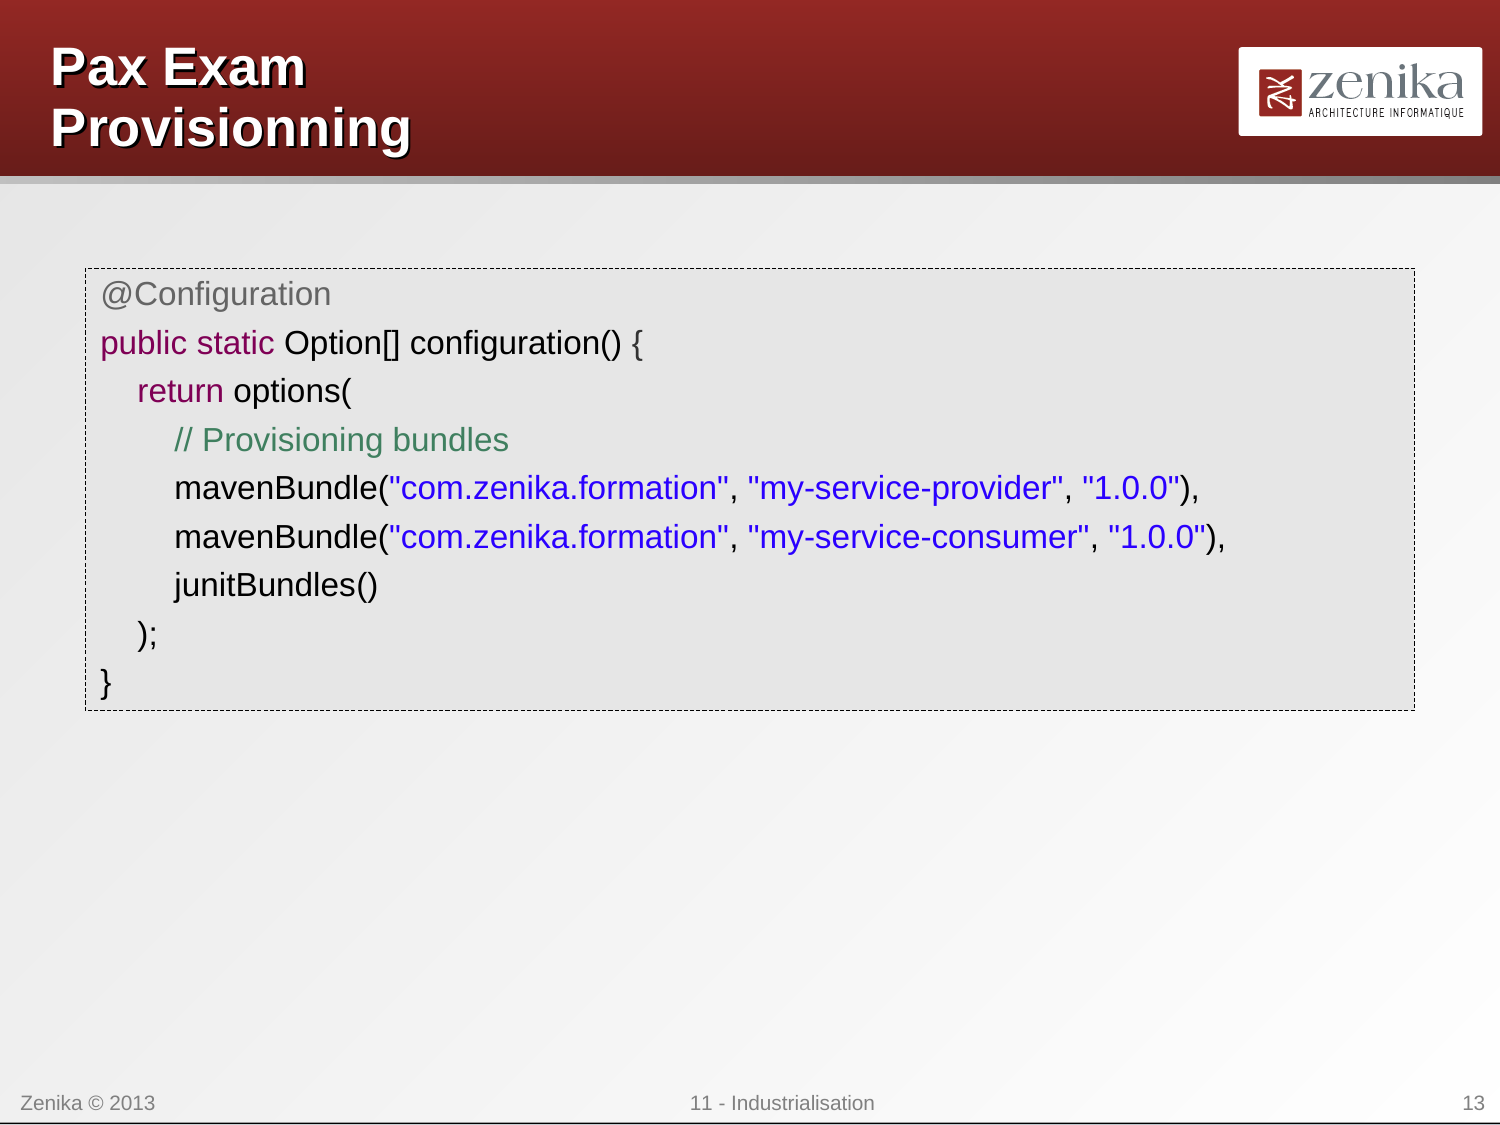

# Pax Exam Provisionning
@Configuration
public static Option[] configuration() {
 return options(
 // Provisioning bundles
 mavenBundle("com.zenika.formation", "my-service-provider", "1.0.0"),
 mavenBundle("com.zenika.formation", "my-service-consumer", "1.0.0"),
 junitBundles()
 );
}